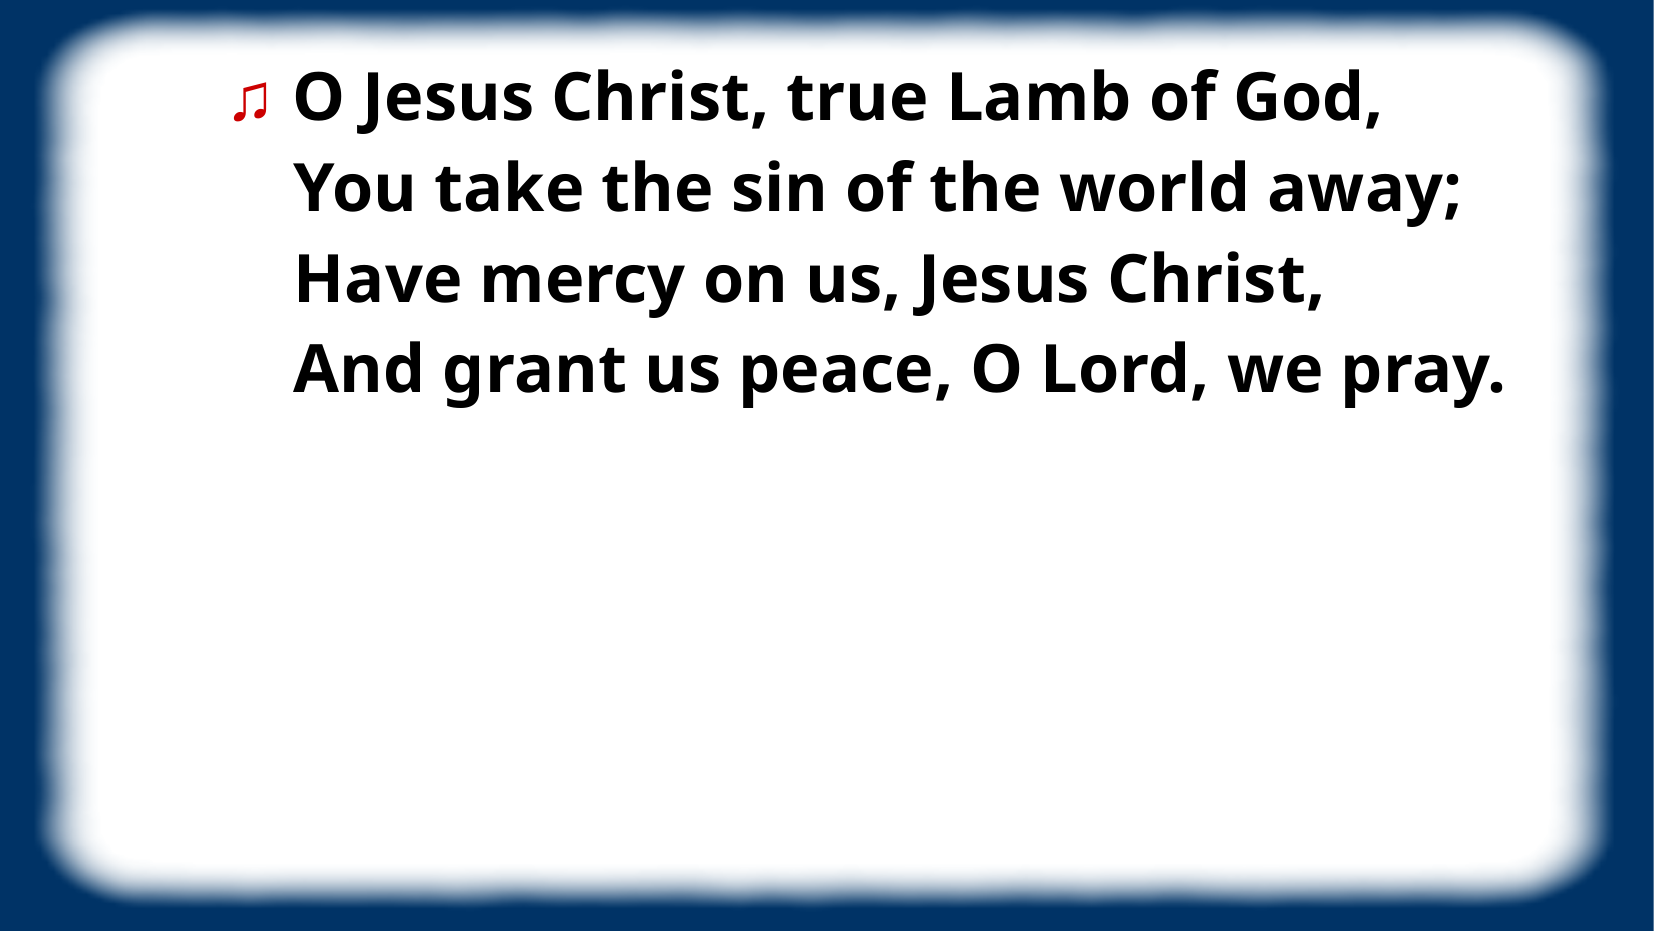

♫ O Jesus Christ, true Lamb of God,
 You take the sin of the world away;
 Have mercy on us, Jesus Christ,
 And grant us peace, O Lord, we pray.